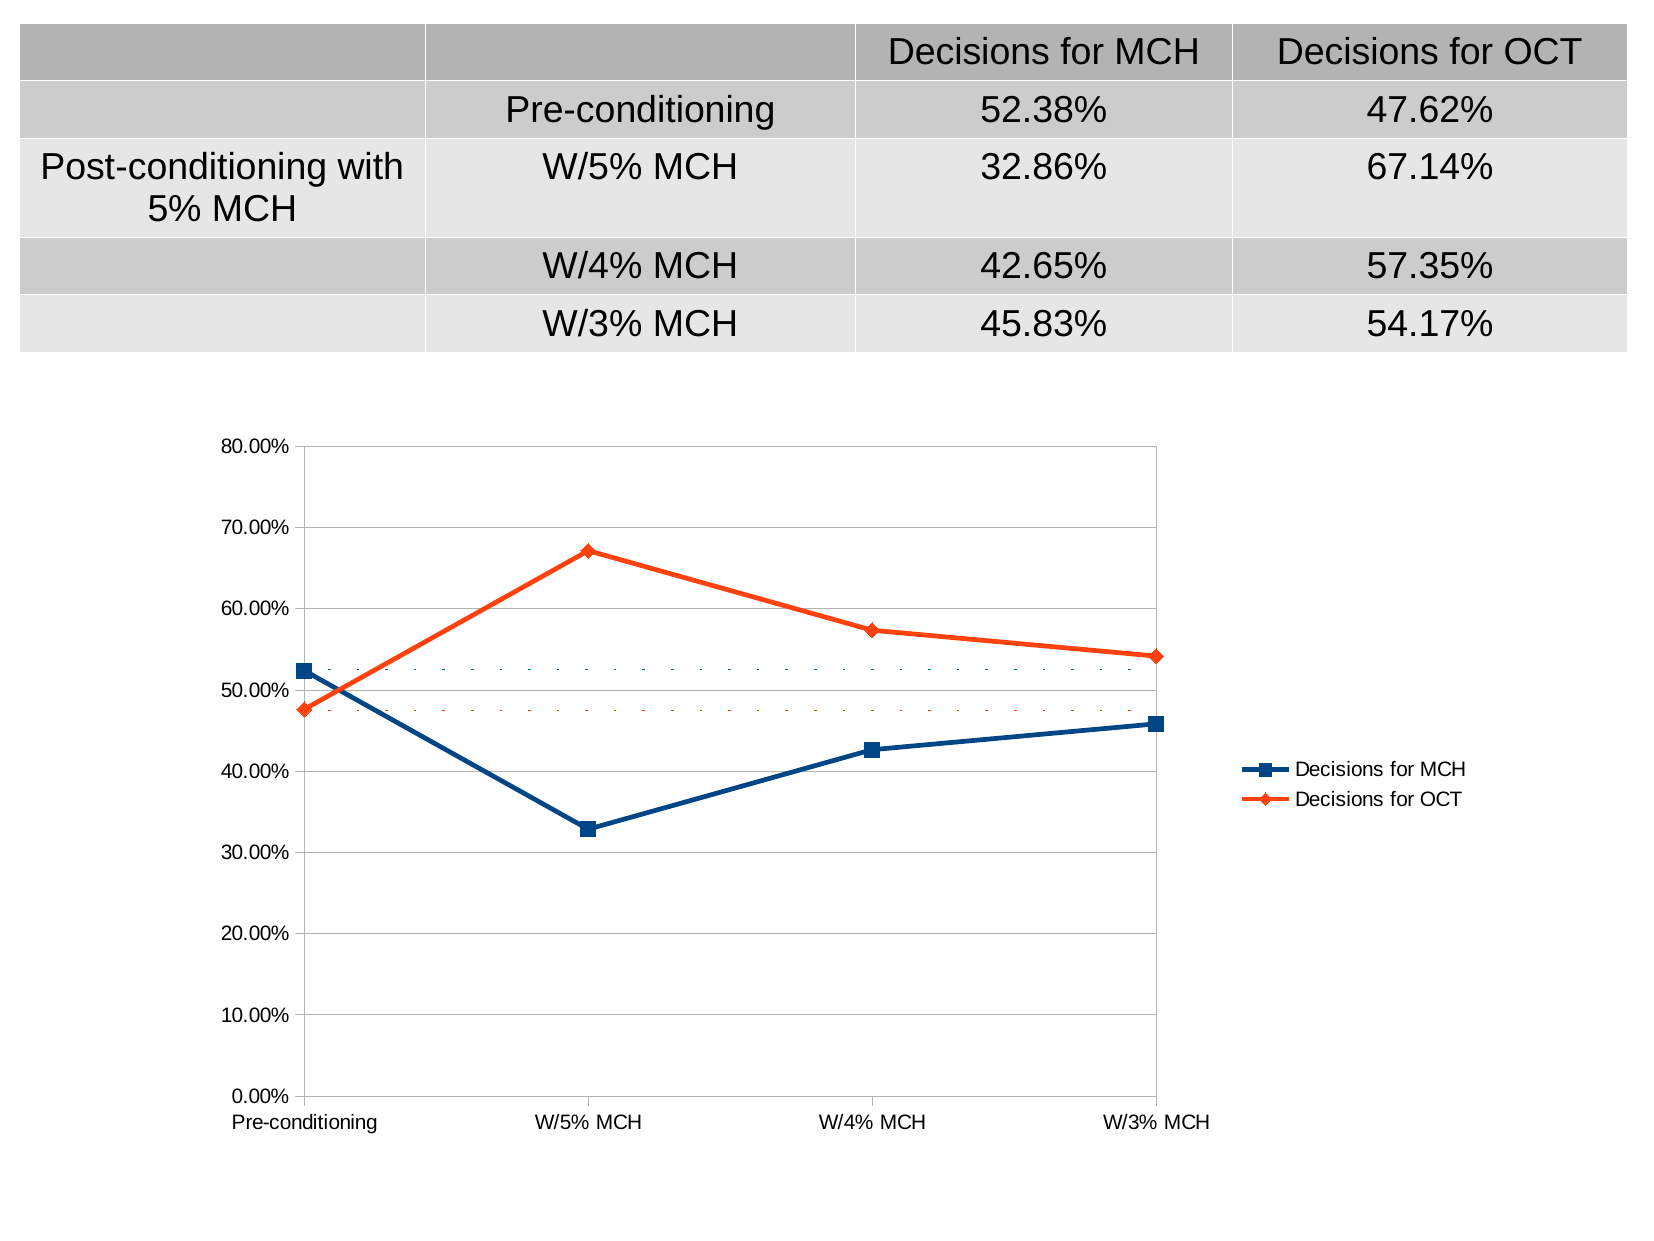

| | | Decisions for MCH | Decisions for OCT |
| --- | --- | --- | --- |
| | Pre-conditioning | 52.38% | 47.62% |
| Post-conditioning with 5% MCH | W/5% MCH | 32.86% | 67.14% |
| | W/4% MCH | 42.65% | 57.35% |
| | W/3% MCH | 45.83% | 54.17% |
### Chart
| Category | Decisions for MCH | Decisions for OCT |
|---|---|---|
| Pre-conditioning | 0.523809523809524 | 0.476190476190476 |
| W/5% MCH | 0.328571428571429 | 0.671428571428571 |
| W/4% MCH | 0.426470588235294 | 0.573529411764706 |
| W/3% MCH | 0.458333333333333 | 0.541666666666667 |